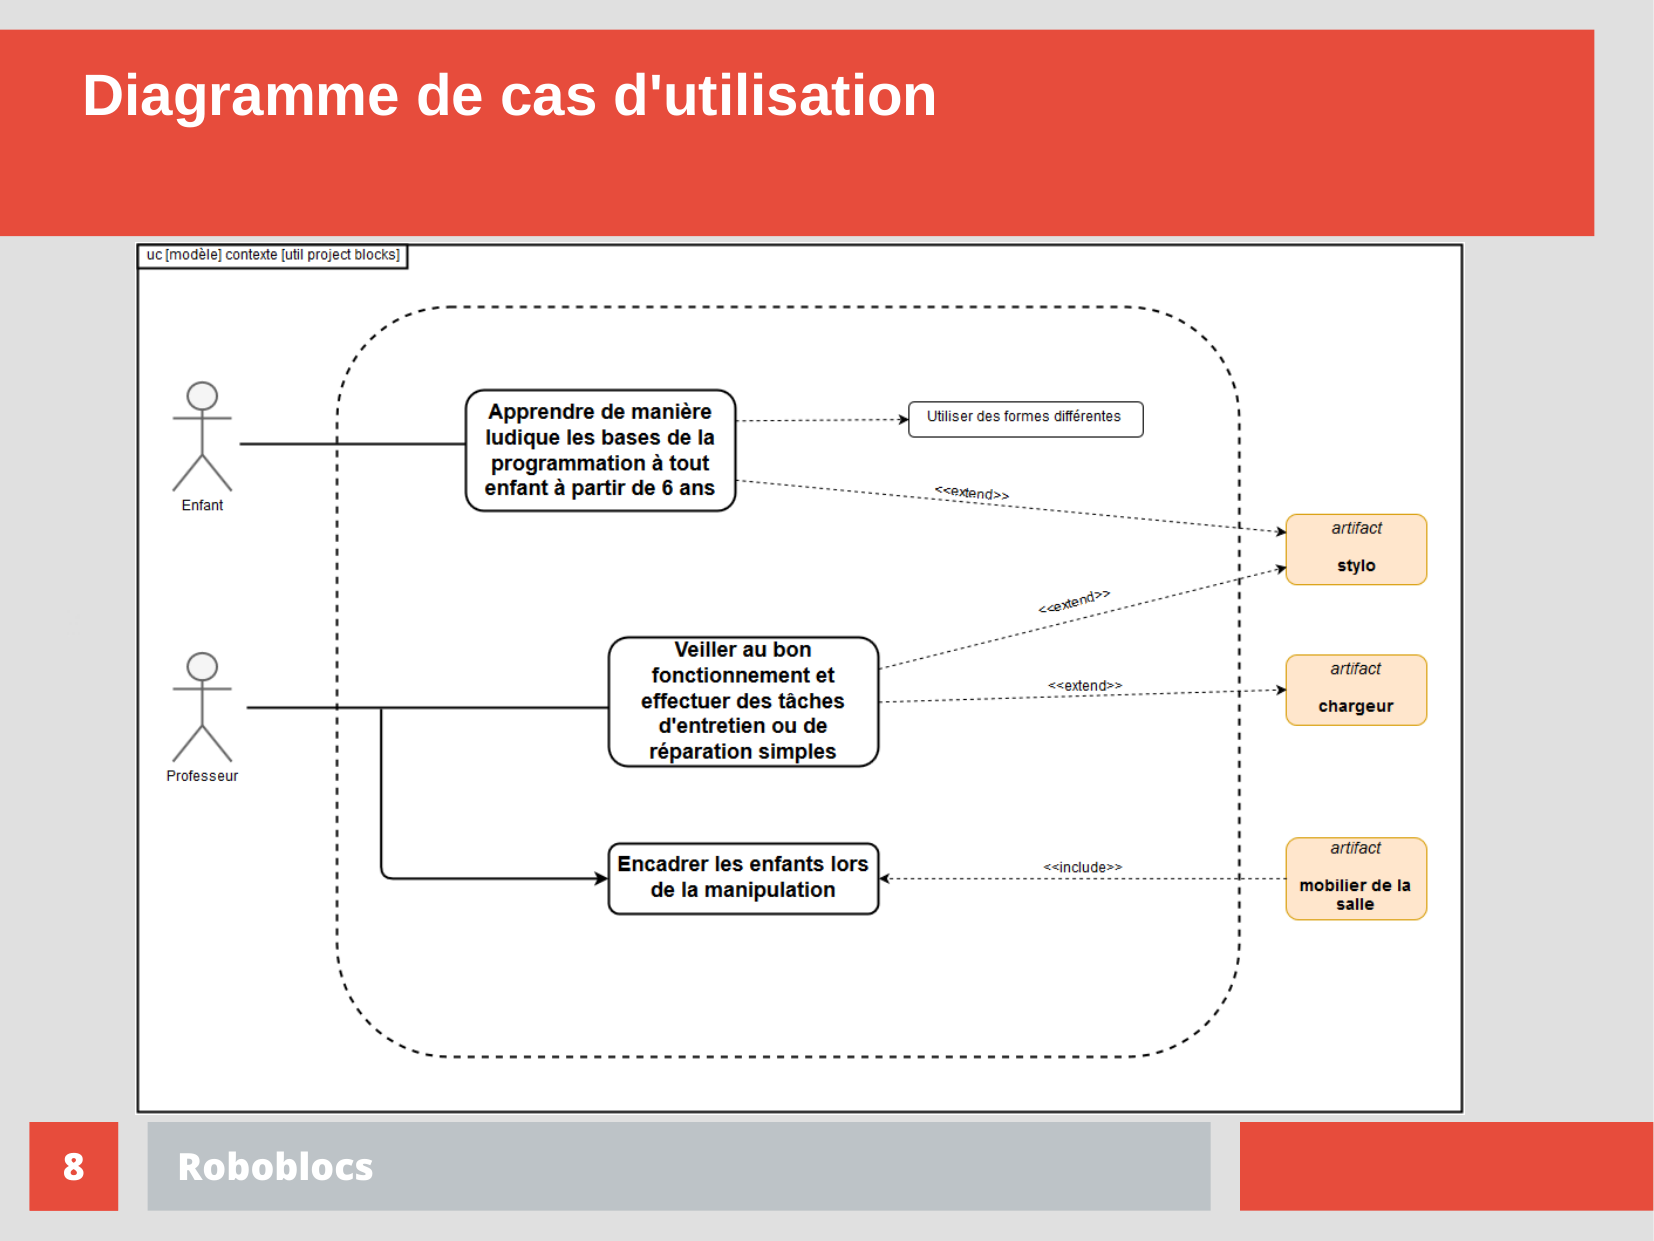

# Diagramme de cas d'utilisation
8
Roboblocs